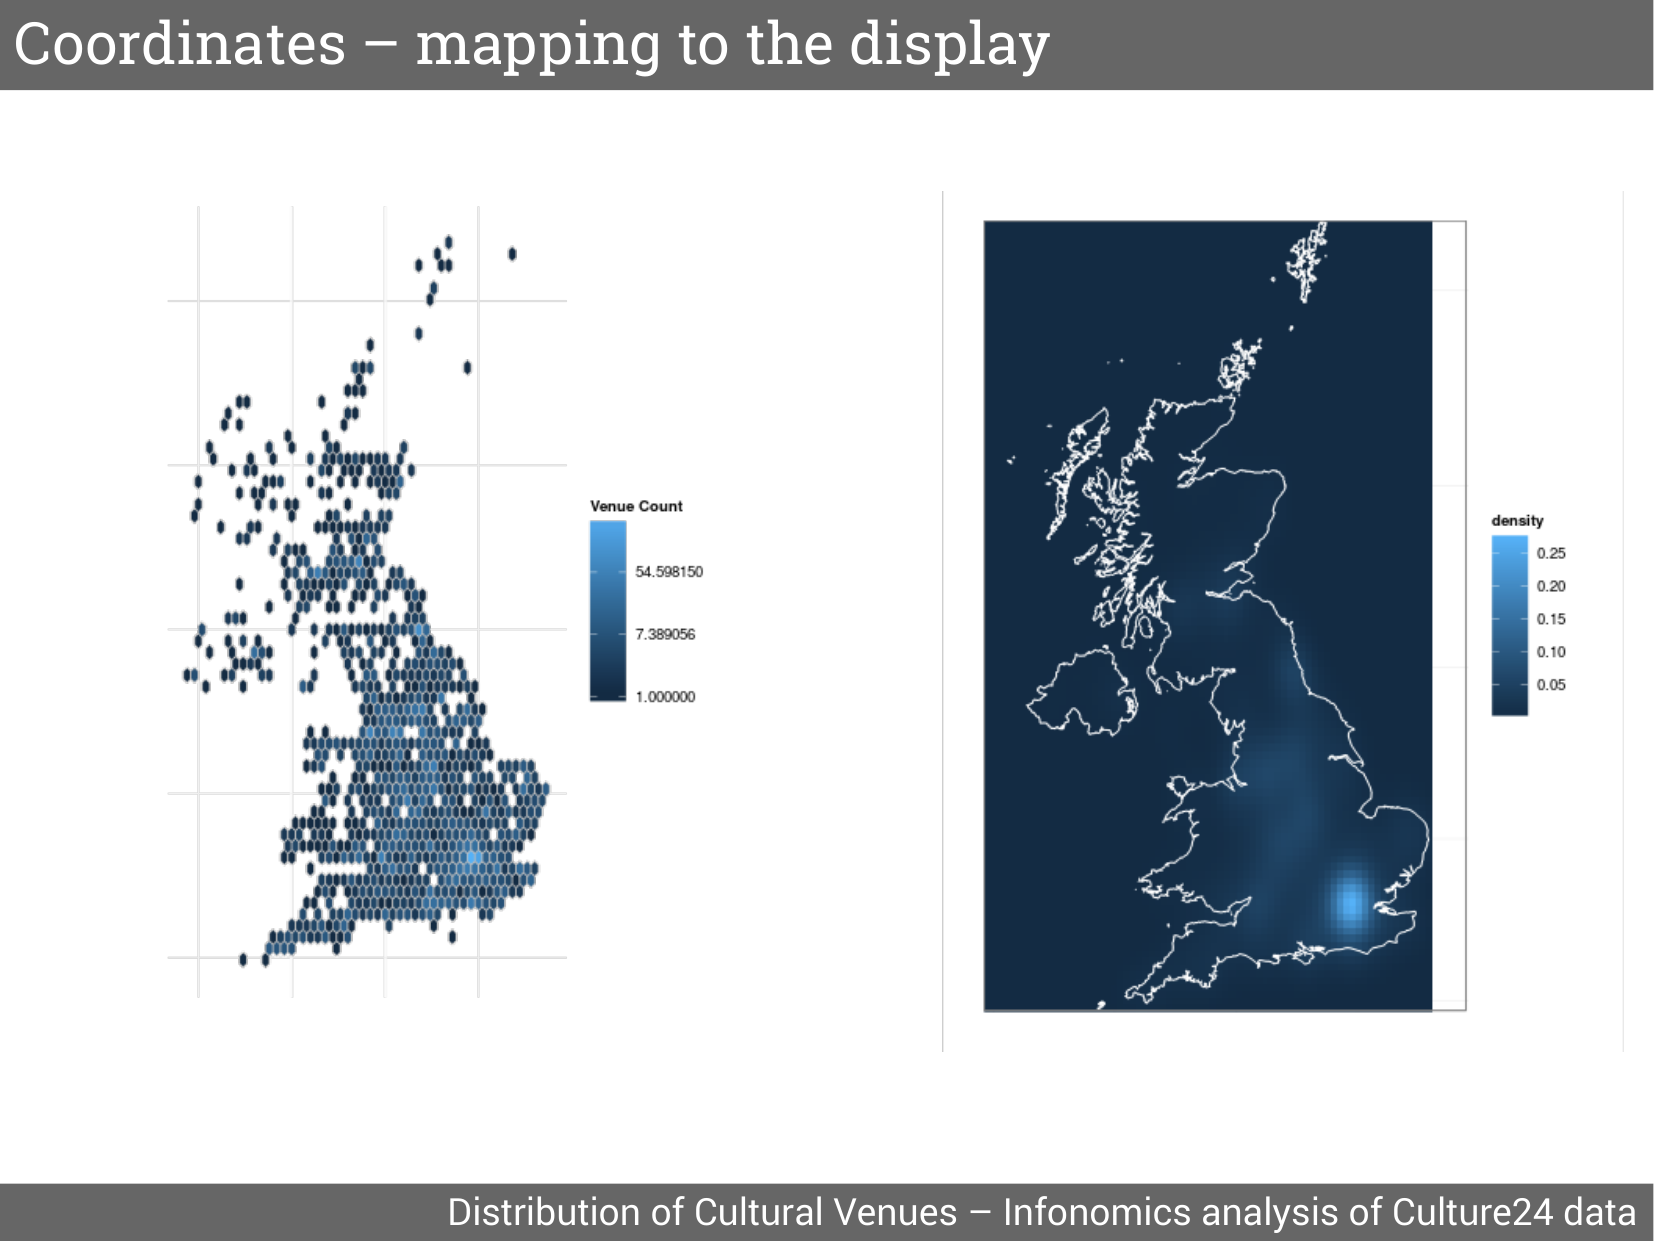

Coordinates – mapping to the display
Distribution of Cultural Venues – Infonomics analysis of Culture24 data